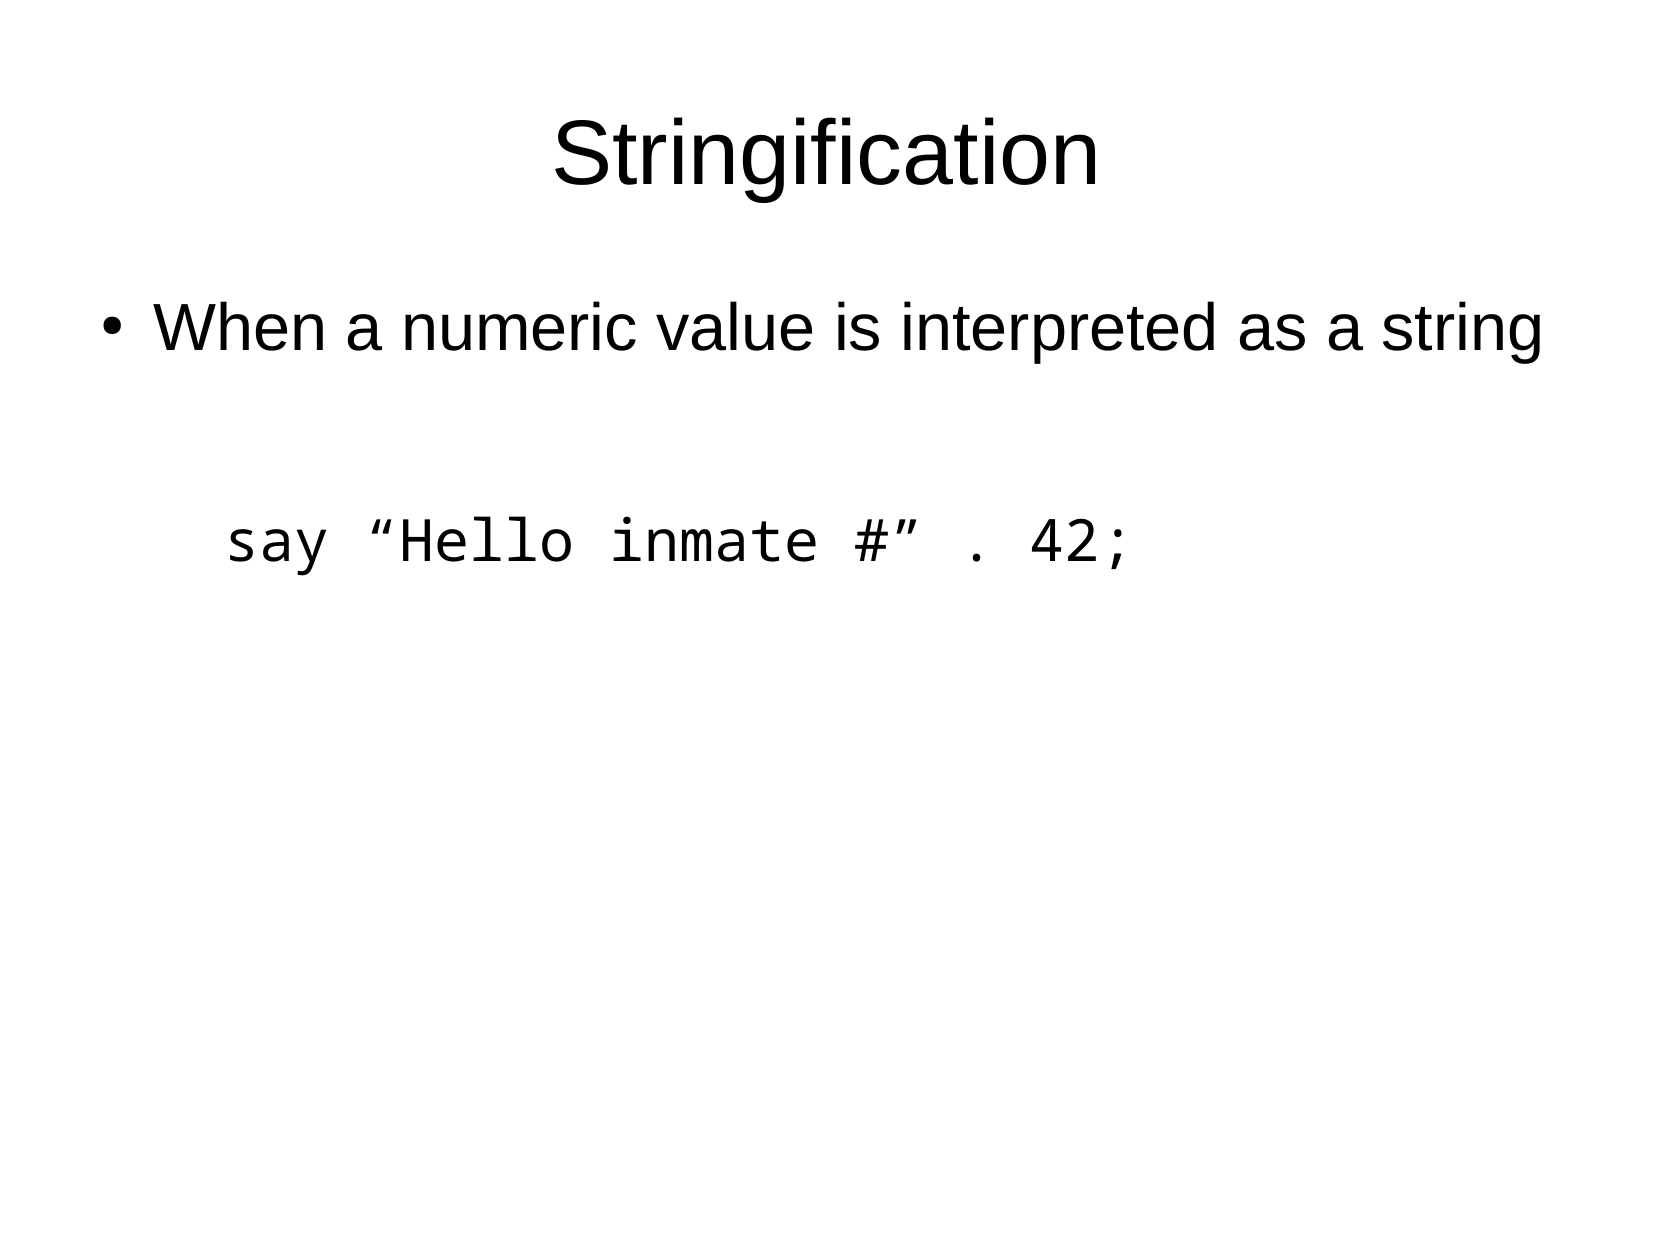

# Stringification
When a numeric value is interpreted as a string
say “Hello inmate #” . 42;